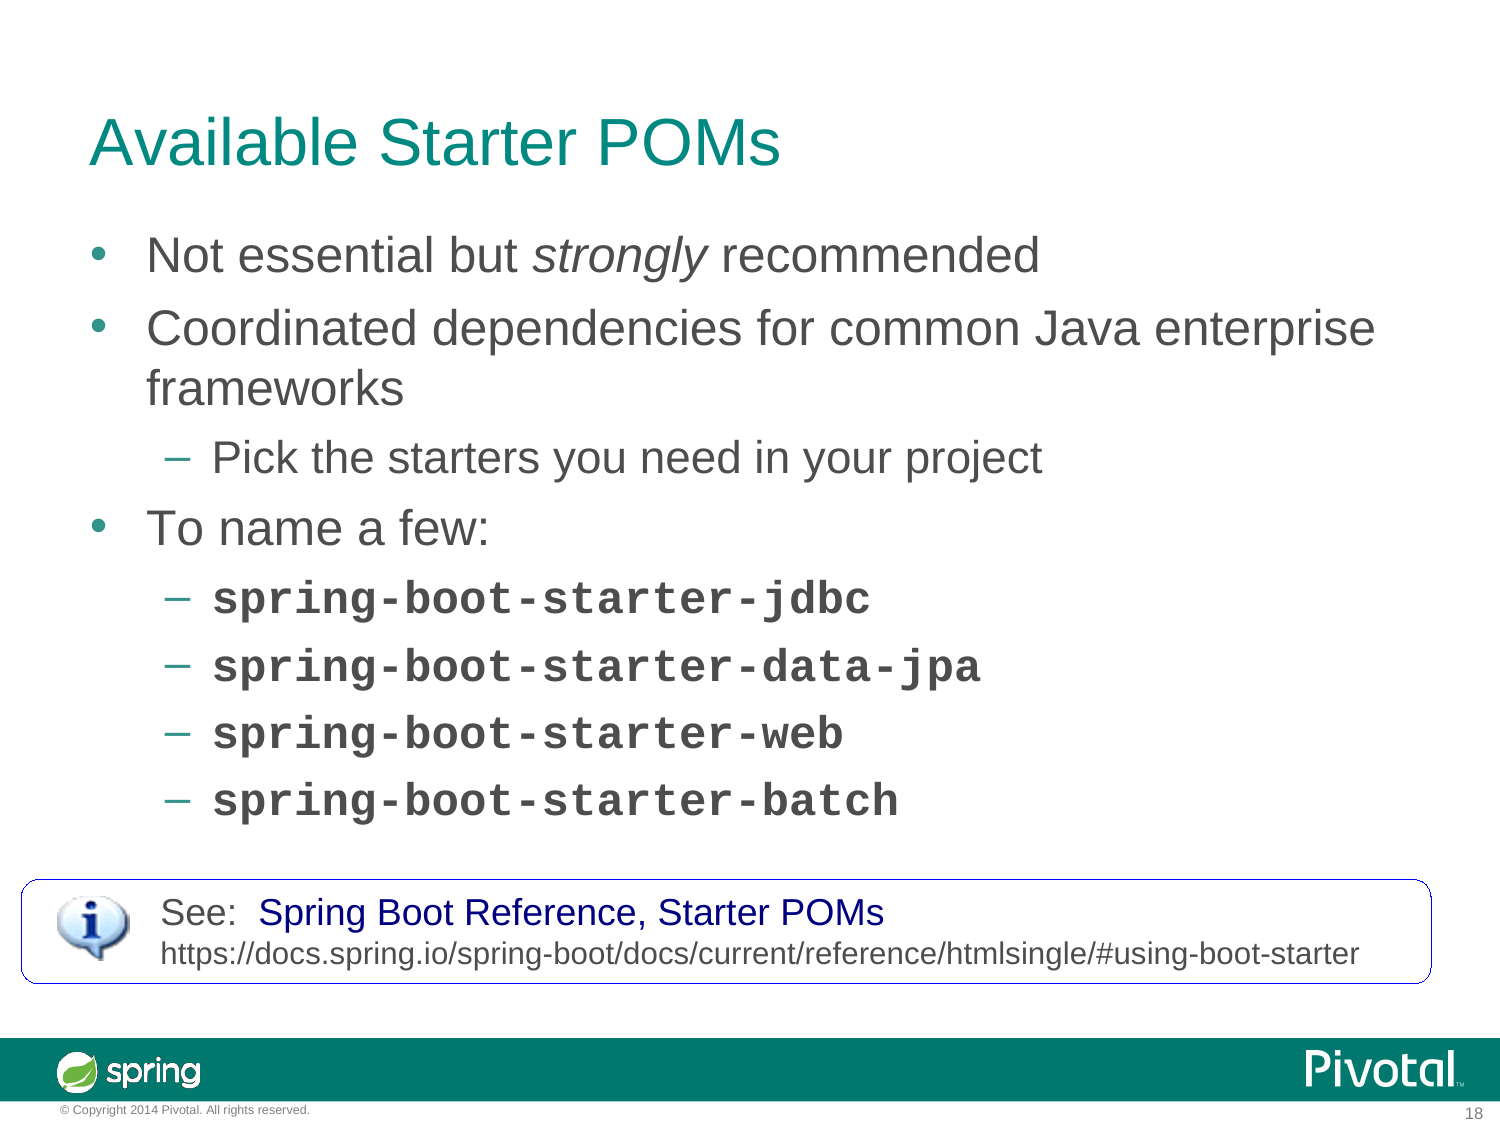

# Available Starter POMs
Not essential but strongly recommended
Coordinated dependencies for common Java enterprise frameworks
Pick the starters you need in your project
To name a few:
spring-boot-starter-jdbc
spring-boot-starter-data-jpa
spring-boot-starter-web
spring-boot-starter-batch
See: Spring Boot Reference, Starter POMs
https://docs.spring.io/spring-boot/docs/current/reference/htmlsingle/#using-boot-starter